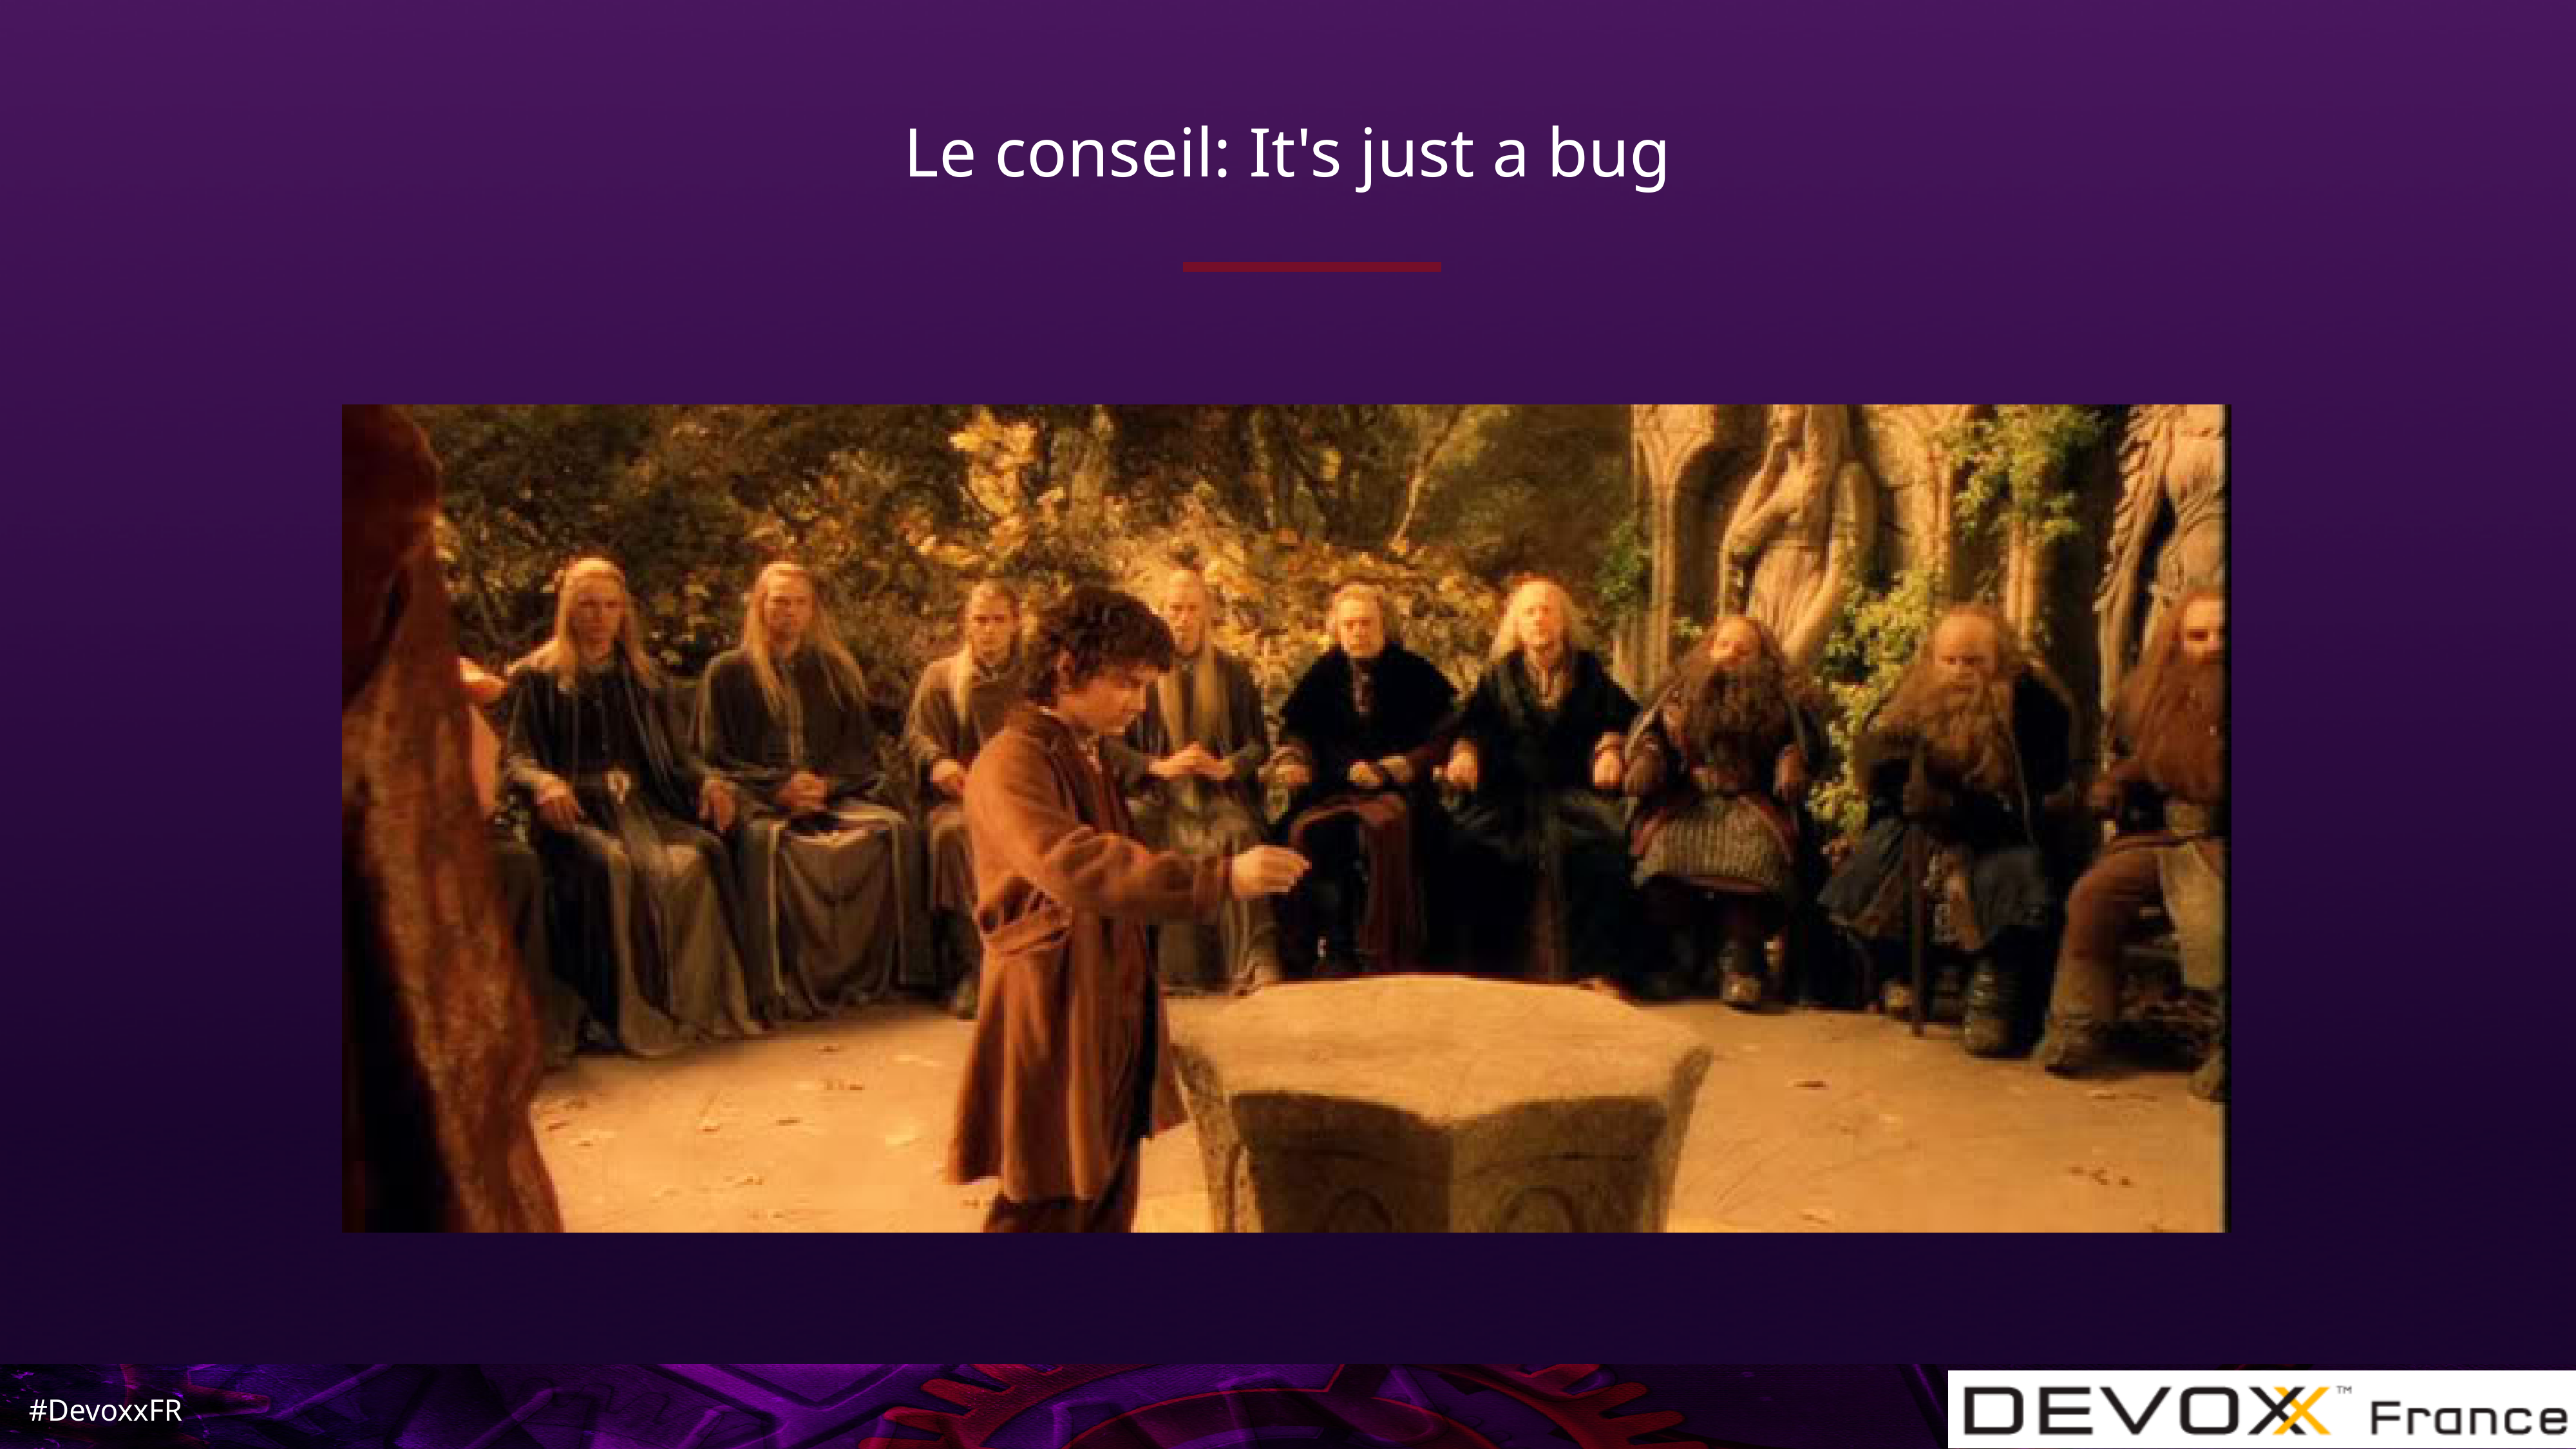

# Le conseil: It's just a bug